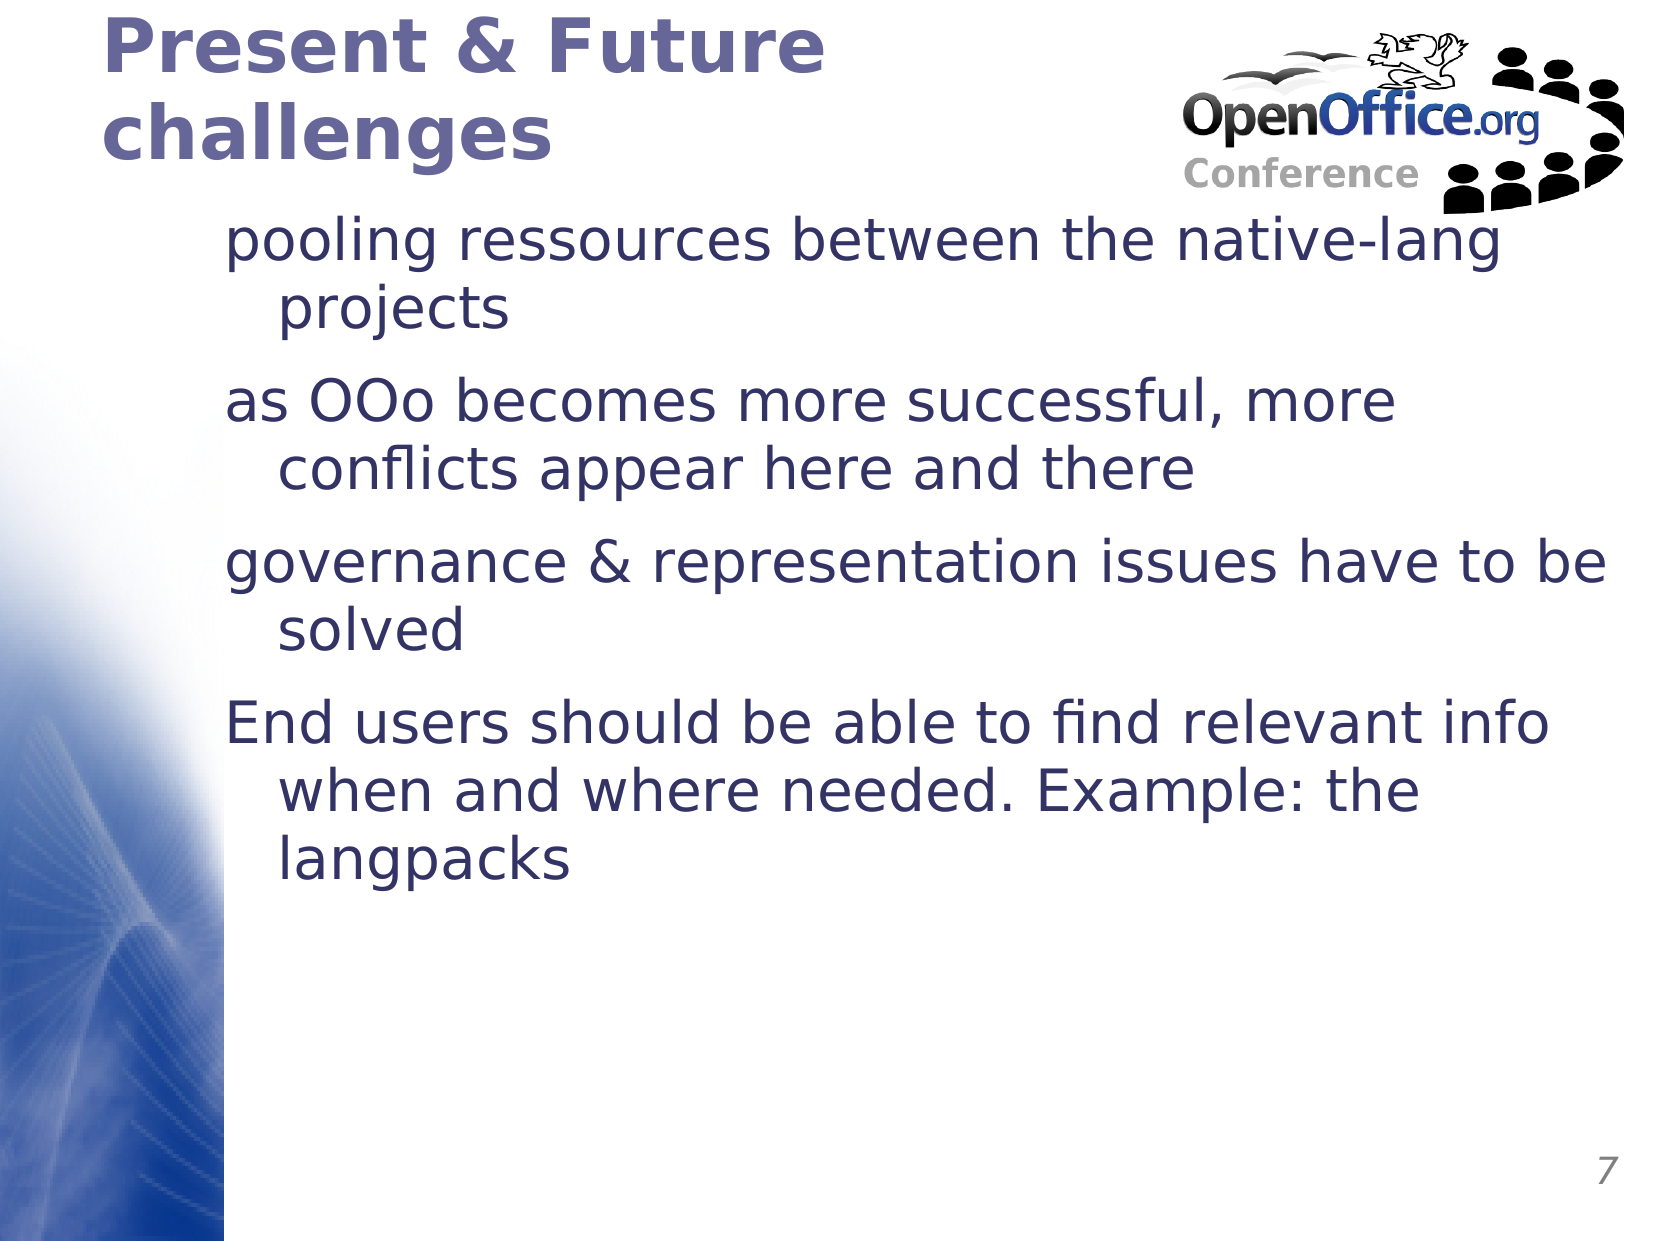

# Present & Future challenges
pooling ressources between the native-lang projects
as OOo becomes more successful, more conflicts appear here and there
governance & representation issues have to be solved
End users should be able to find relevant info when and where needed. Example: the langpacks